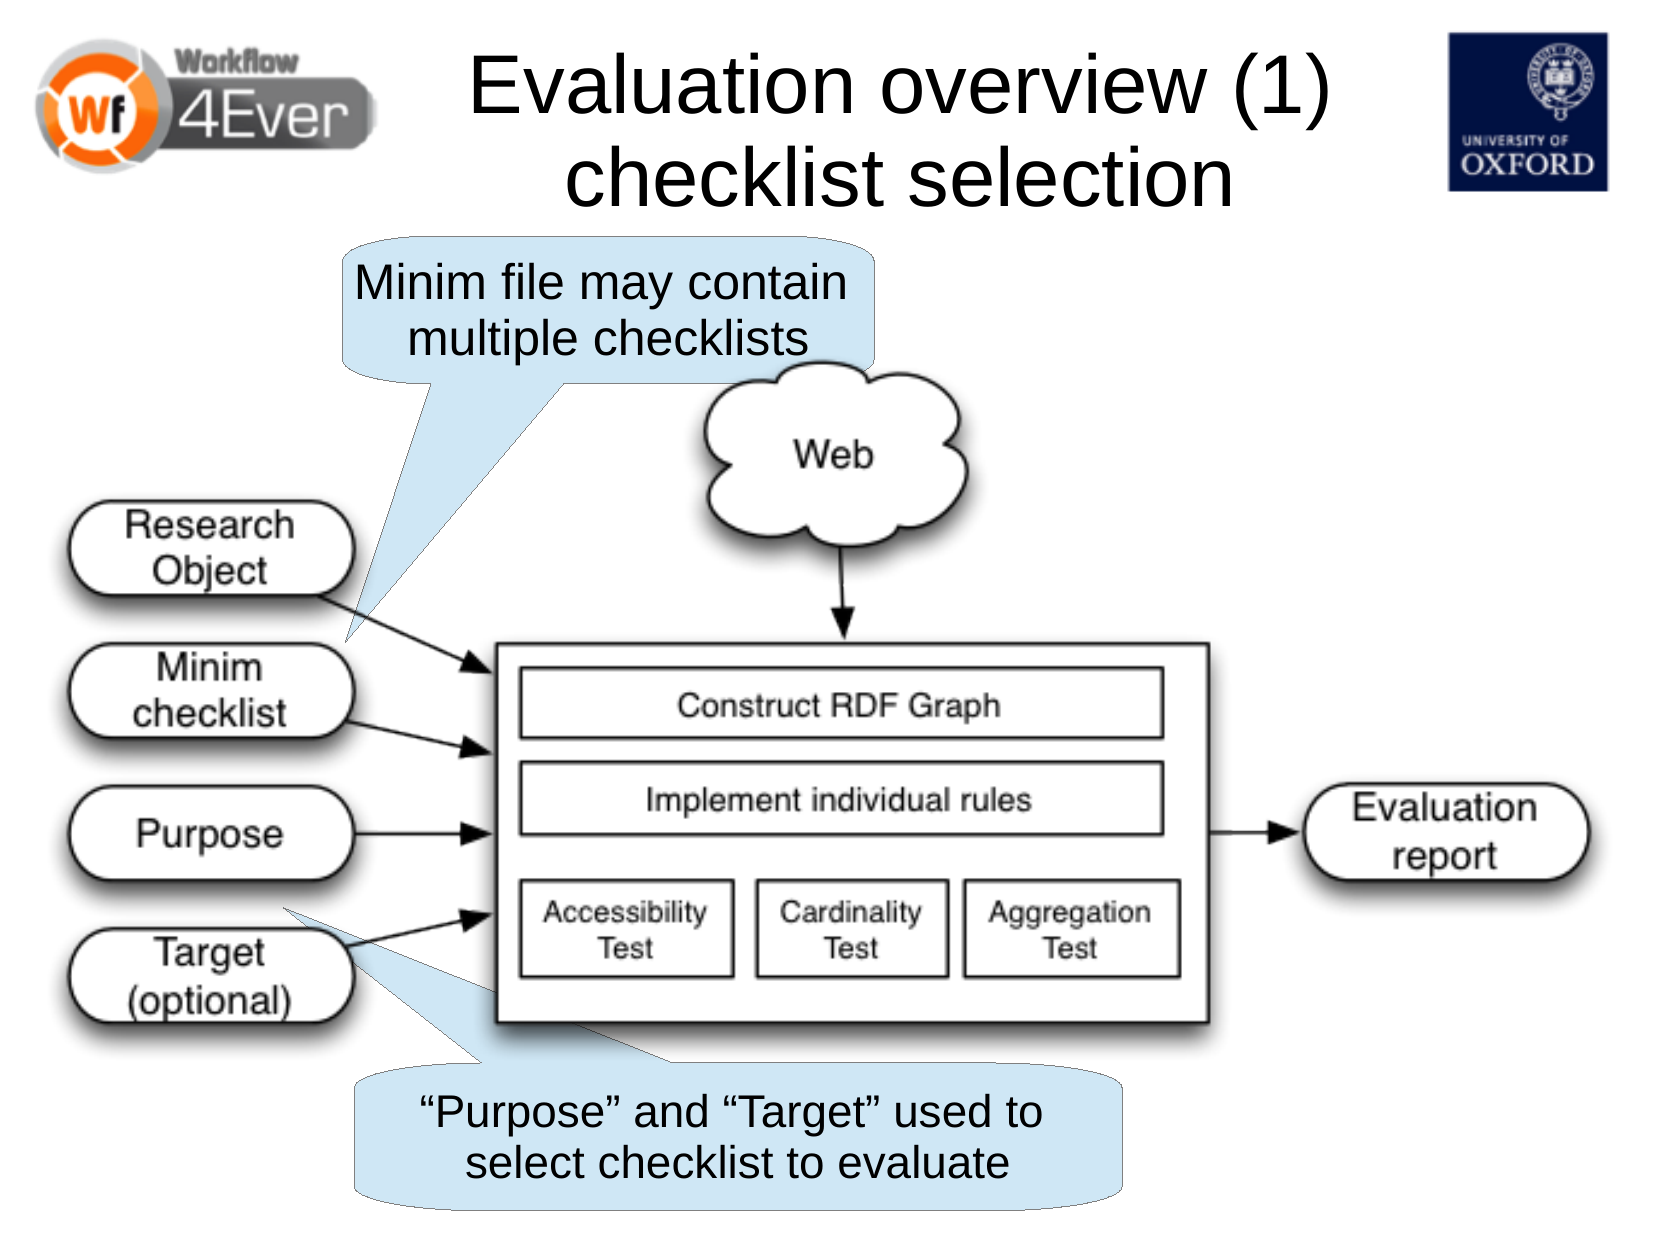

# Evaluation overview (1) checklist selection
Minim file may contain
multiple checklists
“Purpose” and “Target” used to
select checklist to evaluate